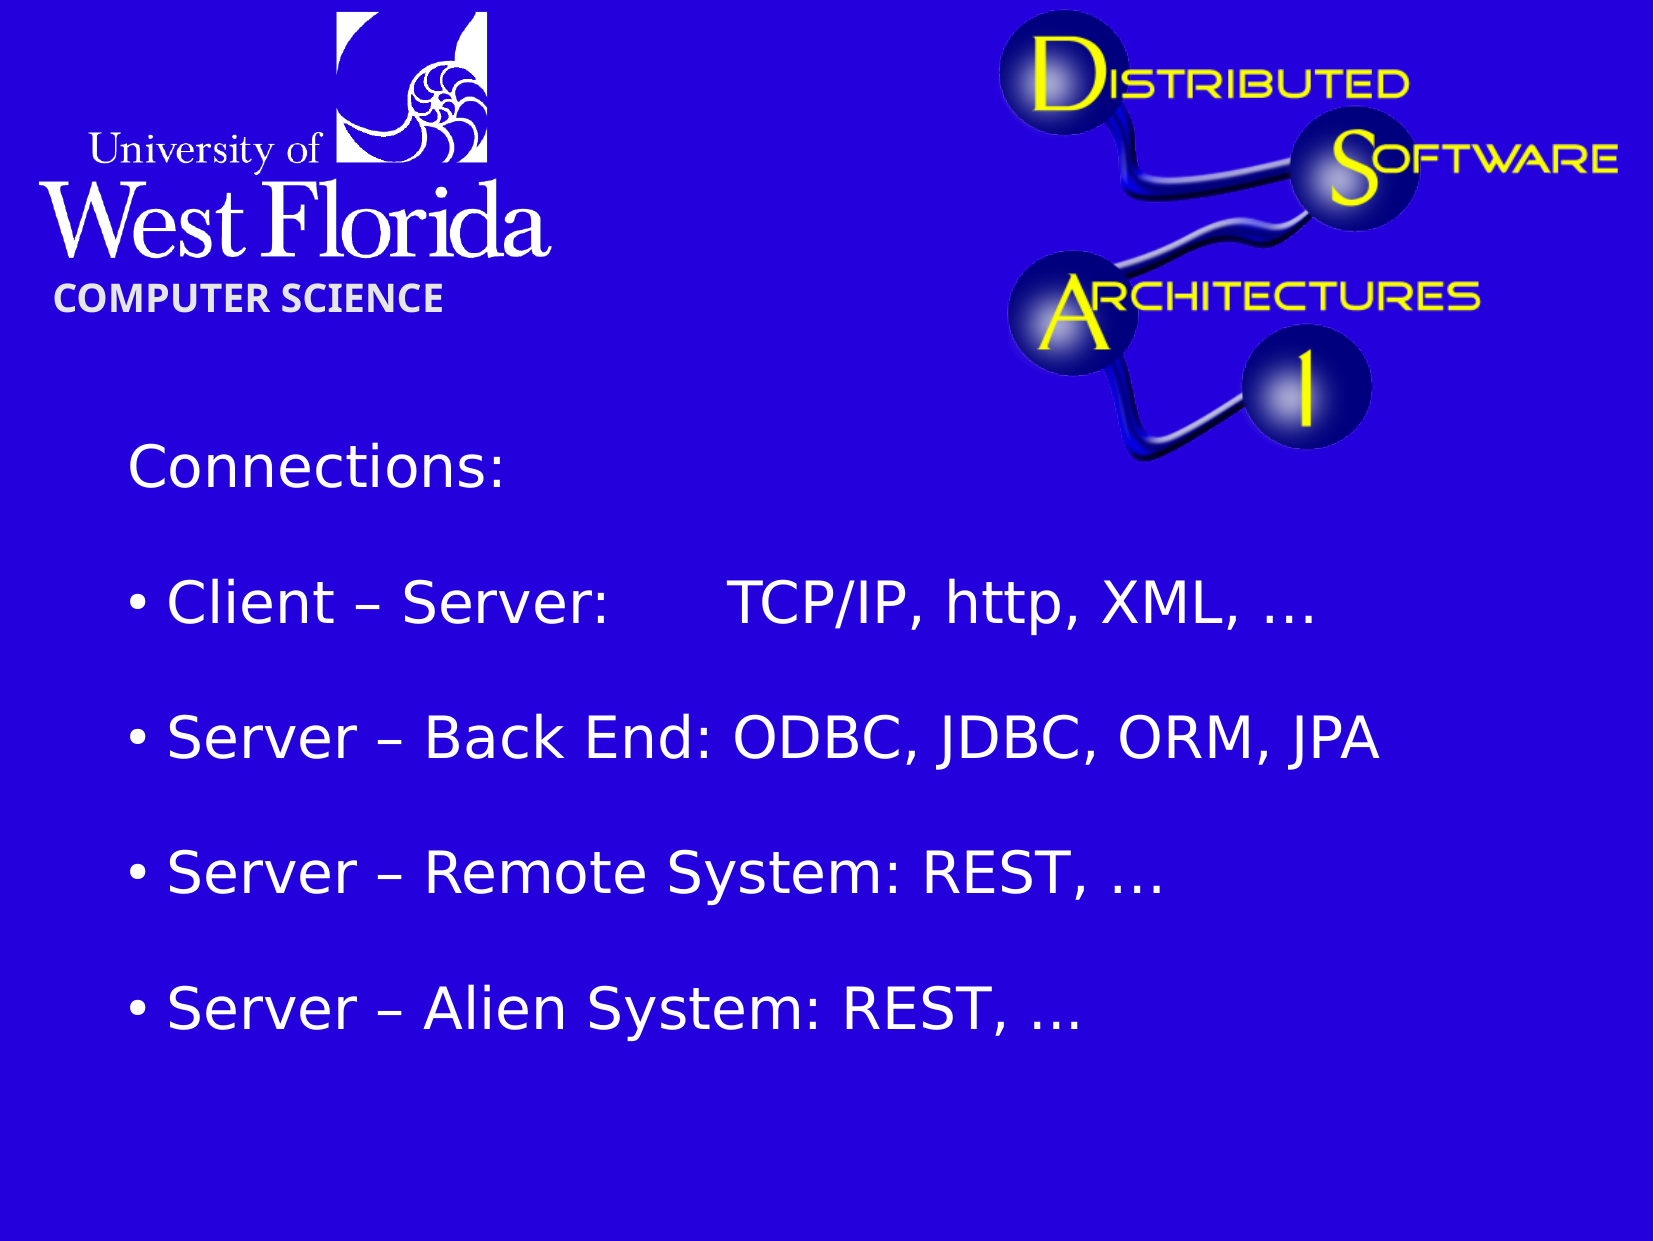

COMPUTER SCIENCE
Connections:
 Client – Server: 		TCP/IP, http, XML, …
 Server – Back End: ODBC, JDBC, ORM, JPA
 Server – Remote System: REST, …
 Server – Alien System: REST, ...